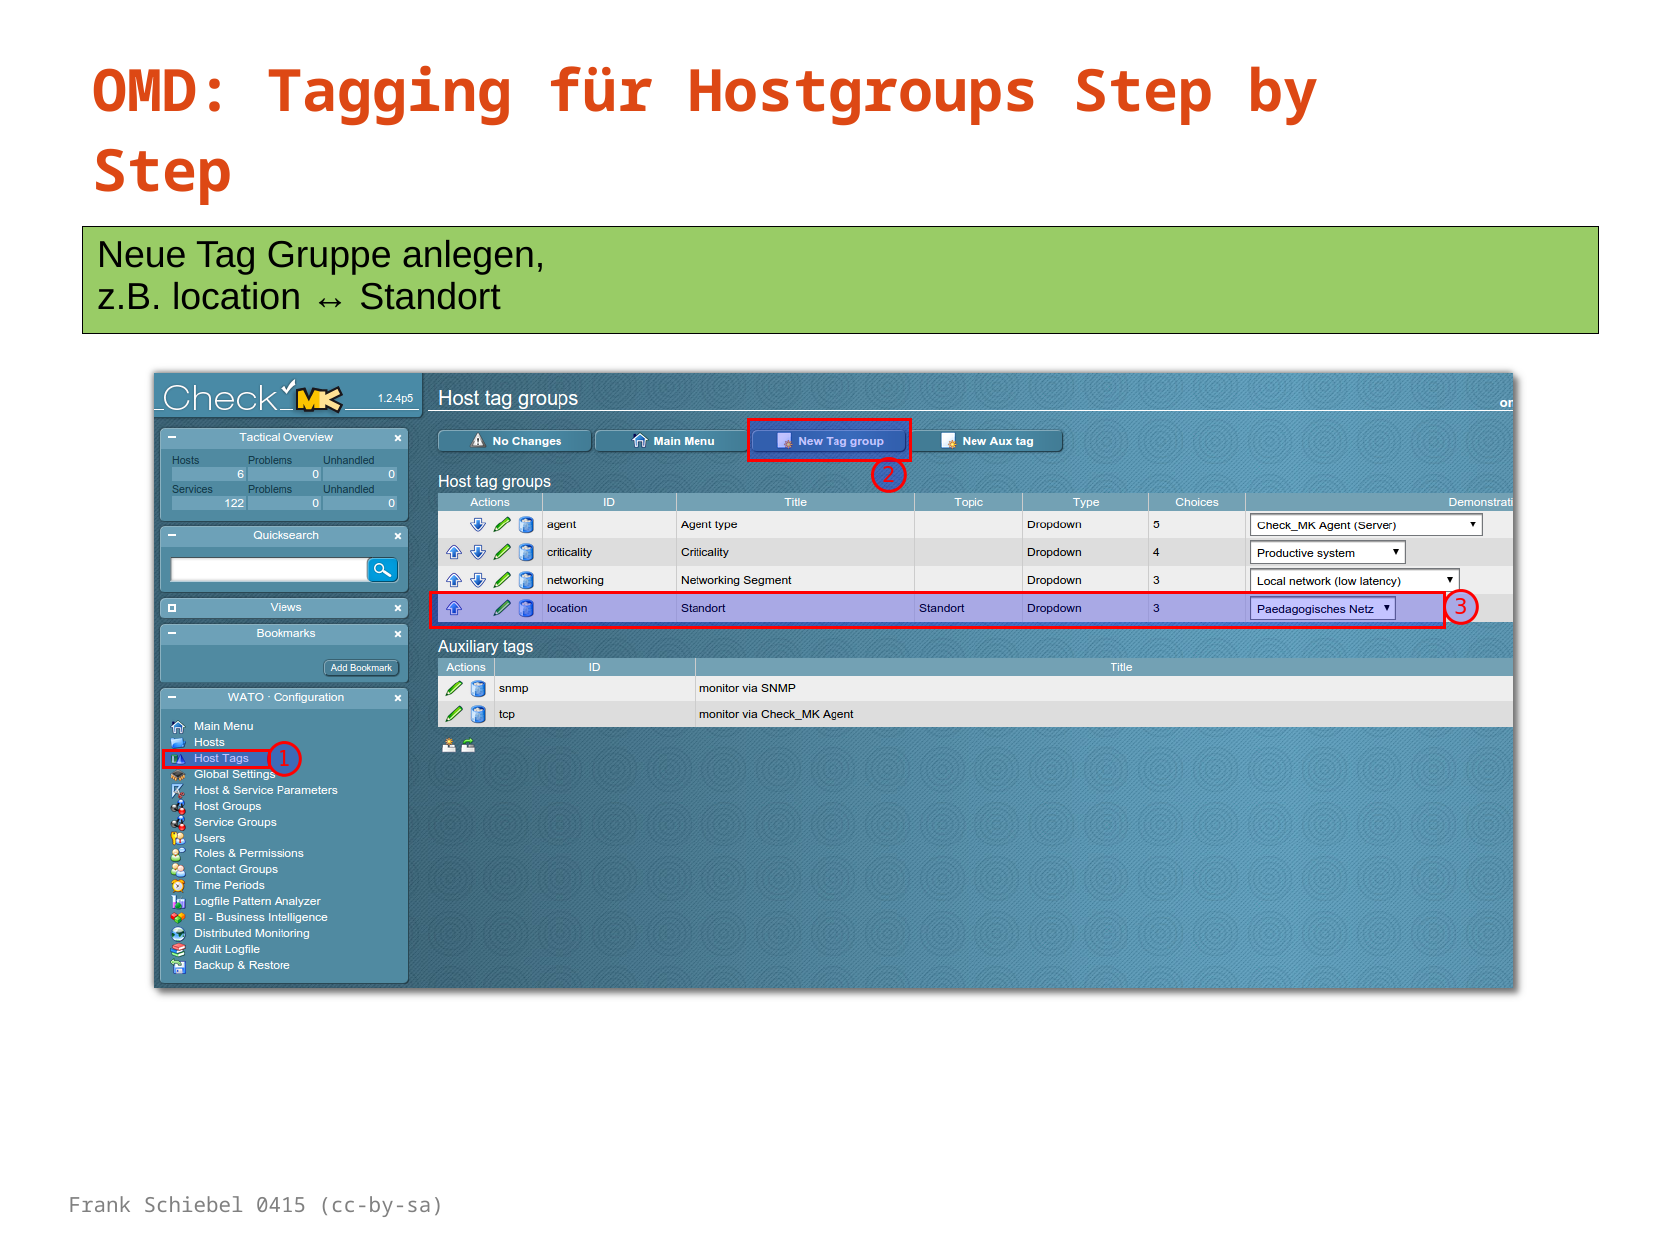

OMD: Tagging für Hostgroups Step by Step
Neue Tag Gruppe anlegen,
z.B. location ↔ Standort